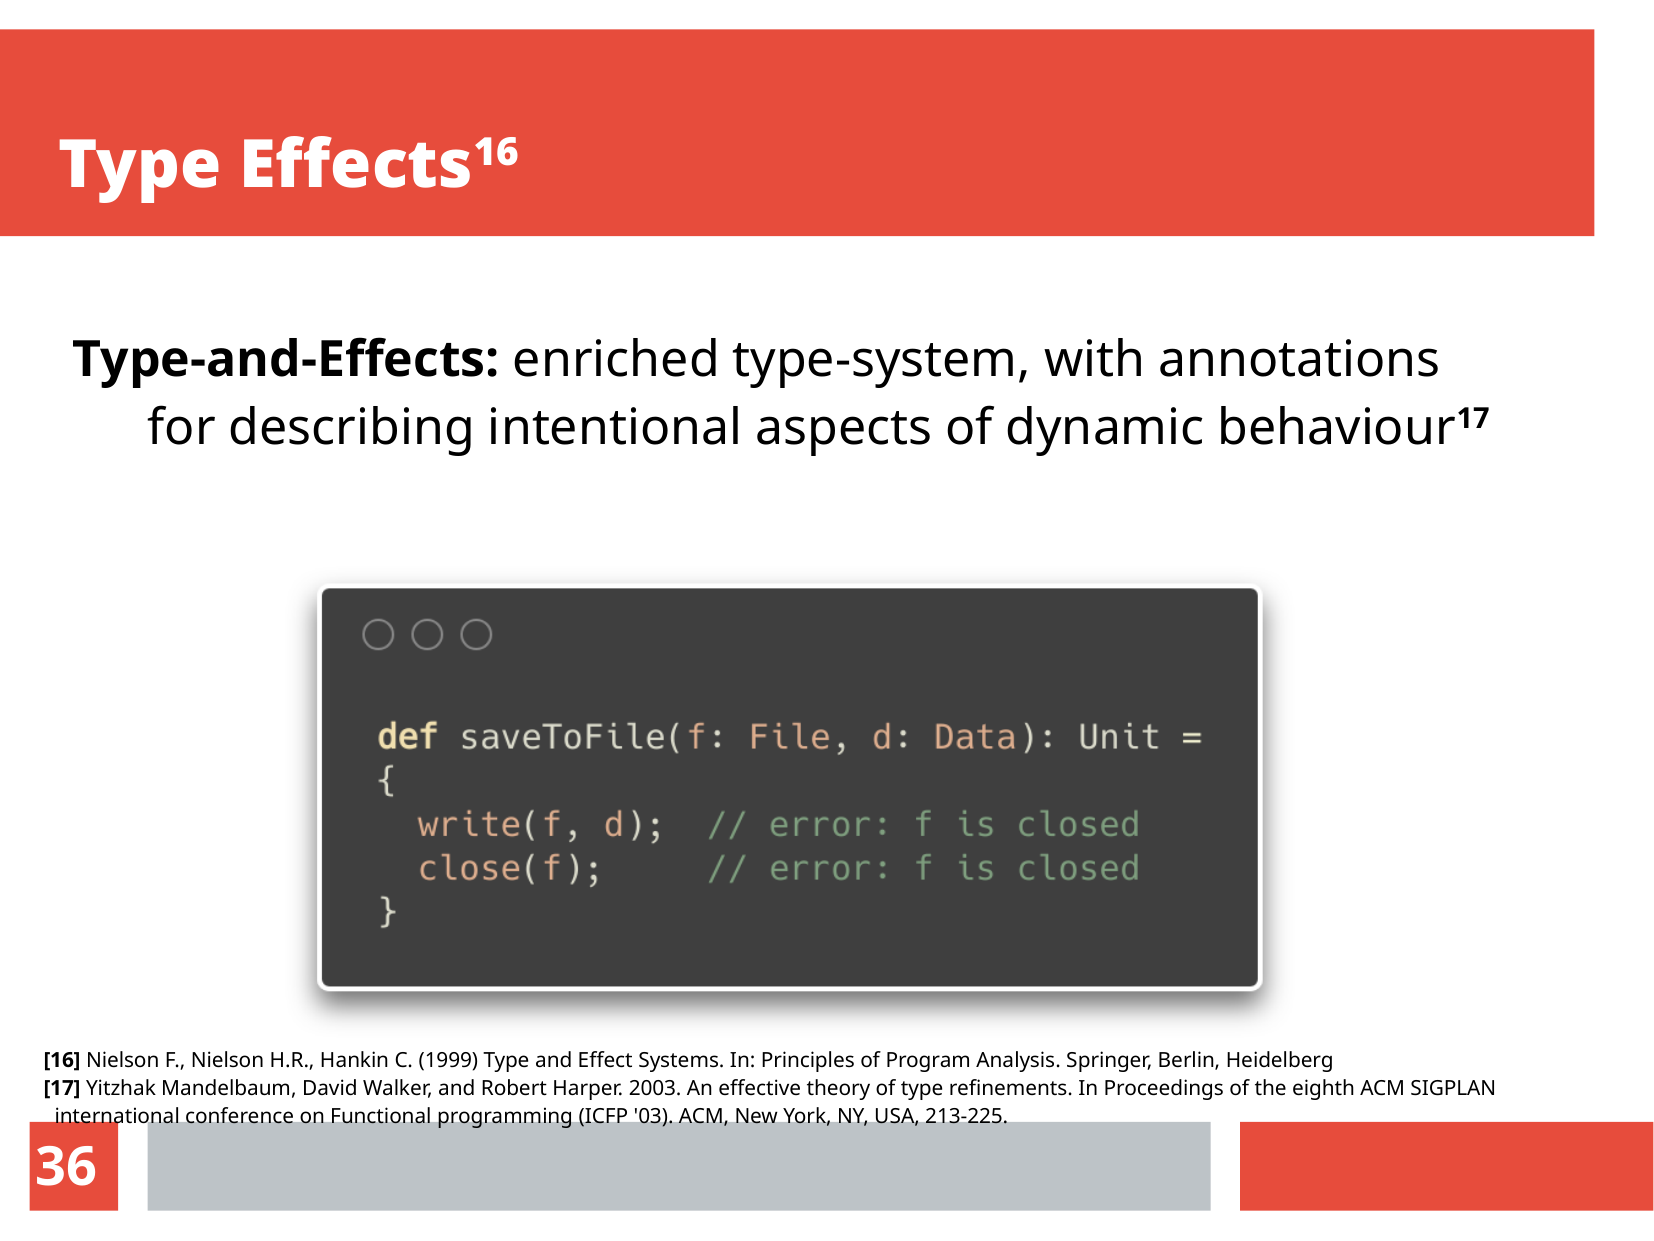

# Type Effects16
Type-and-Effects: enriched type-system, with annotations
	for describing intentional aspects of dynamic behaviour17
[16] Nielson F., Nielson H.R., Hankin C. (1999) Type and Effect Systems. In: Principles of Program Analysis. Springer, Berlin, Heidelberg
[17] Yitzhak Mandelbaum, David Walker, and Robert Harper. 2003. An effective theory of type refinements. In Proceedings of the eighth ACM SIGPLAN
 international conference on Functional programming (ICFP '03). ACM, New York, NY, USA, 213-225.
36
65